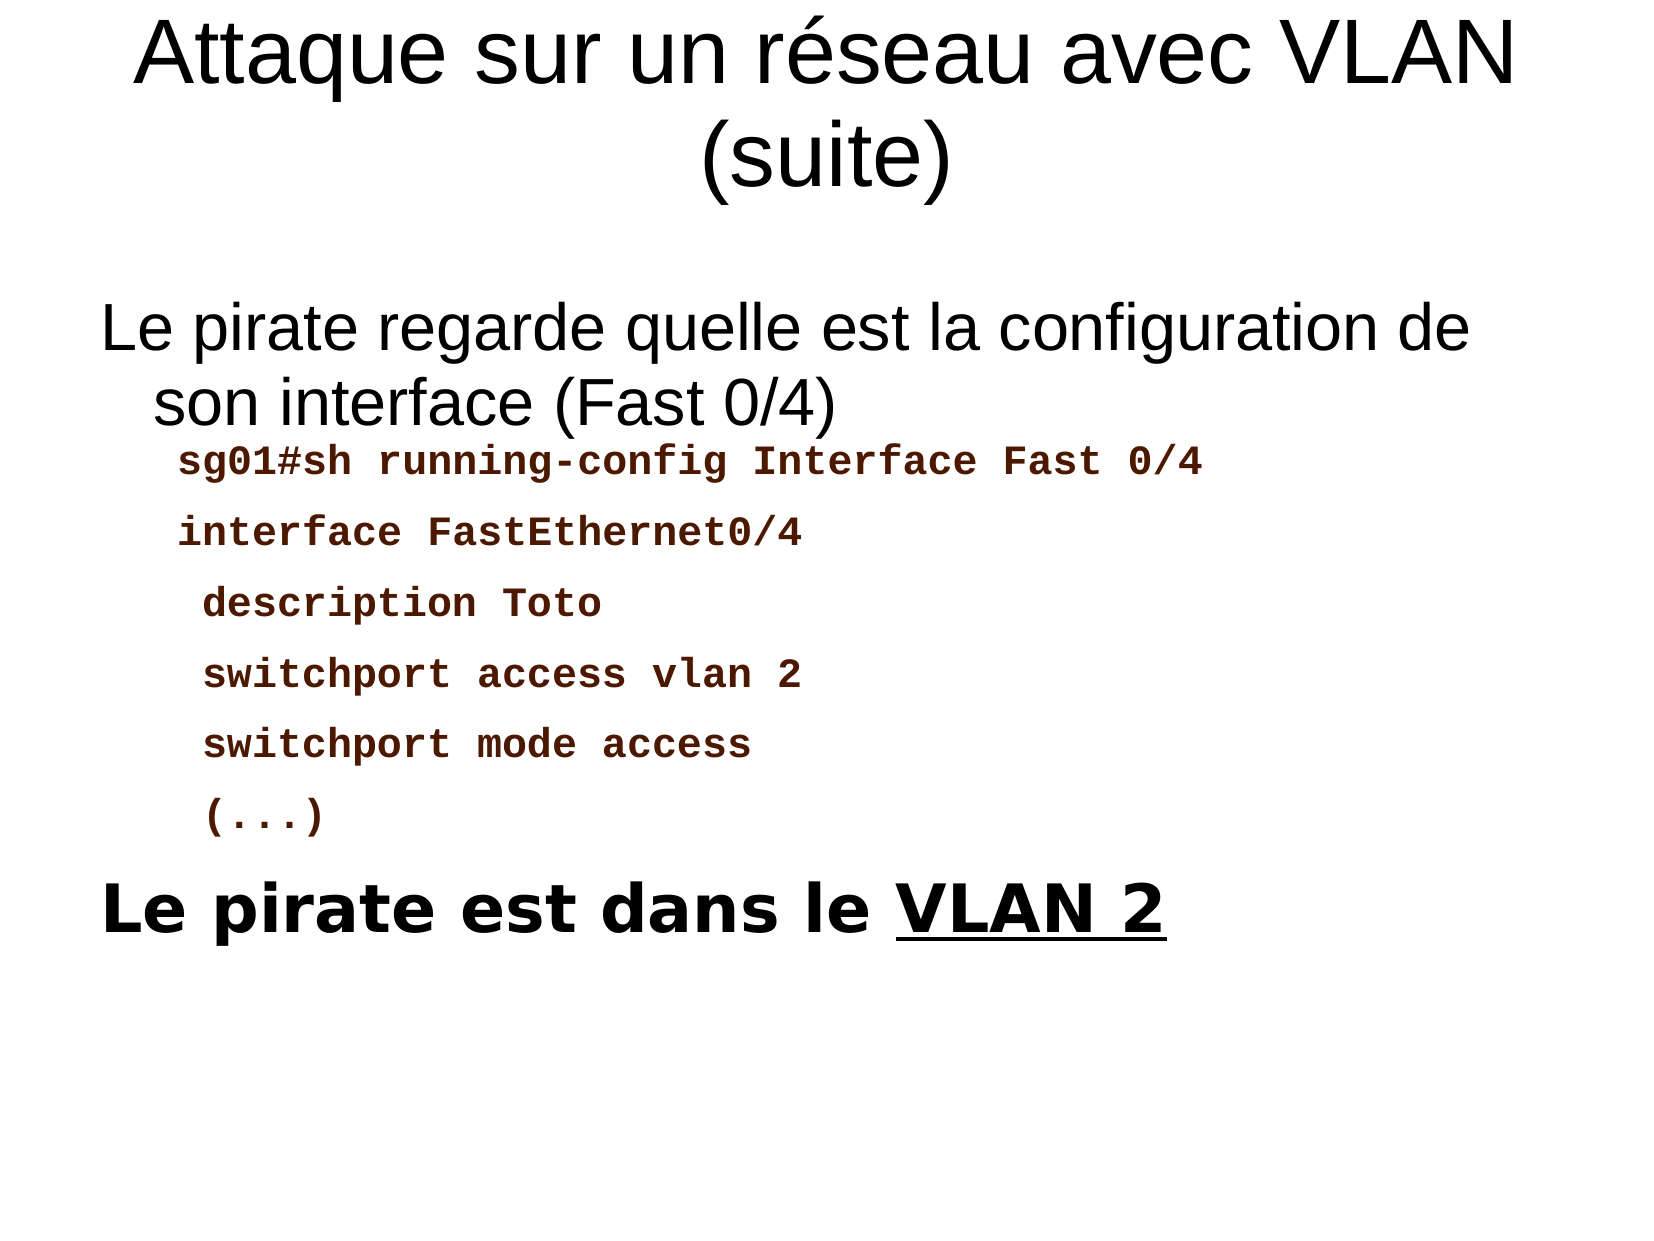

# Attaque sur un réseau avec VLAN (suite)
Le pirate regarde quelle est la configuration de son interface (Fast 0/4)
sg01#sh running-config Interface Fast 0/4
interface FastEthernet0/4
 description Toto
 switchport access vlan 2
 switchport mode access
 (...)
Le pirate est dans le VLAN 2